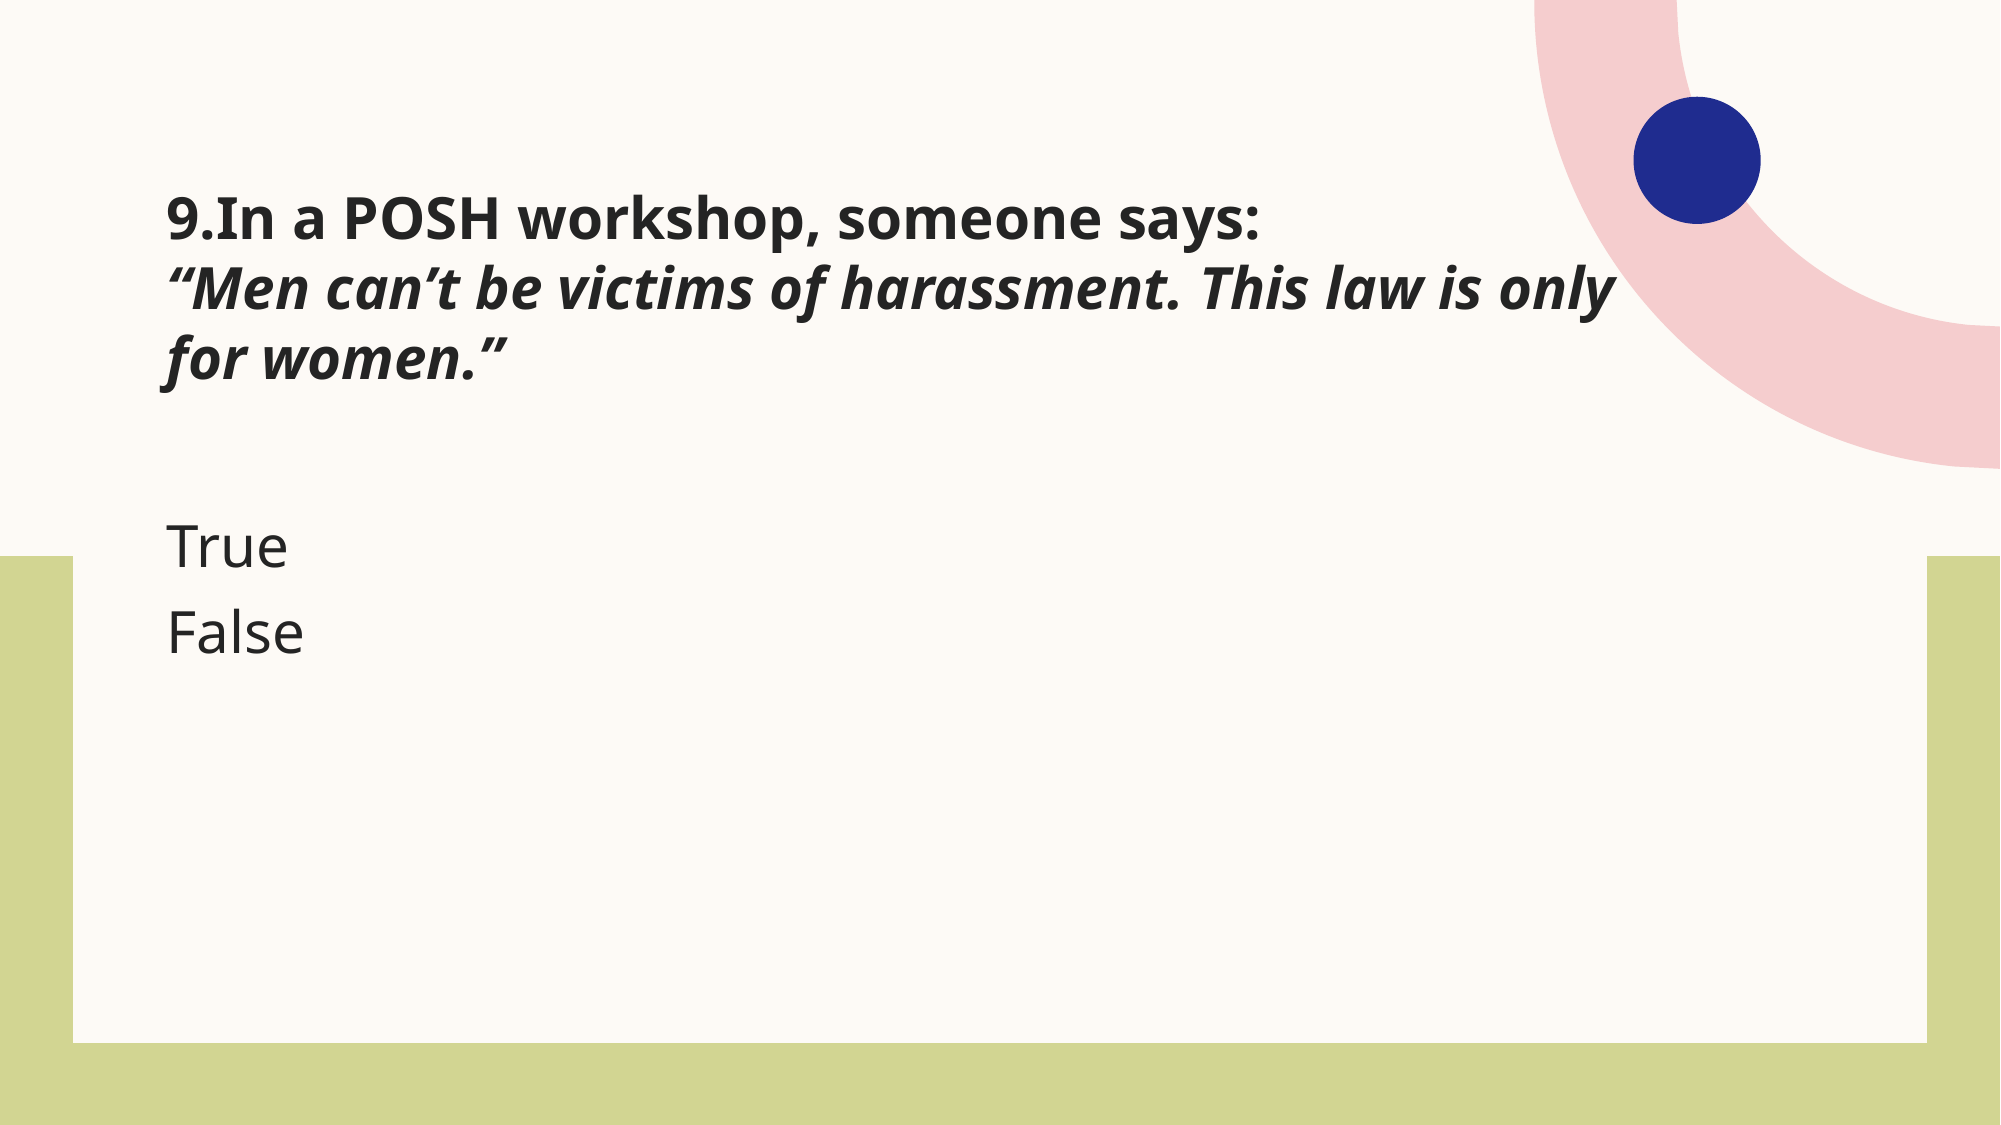

9.In a POSH workshop, someone says:
“Men can’t be victims of harassment. This law is only for women.”
True
False